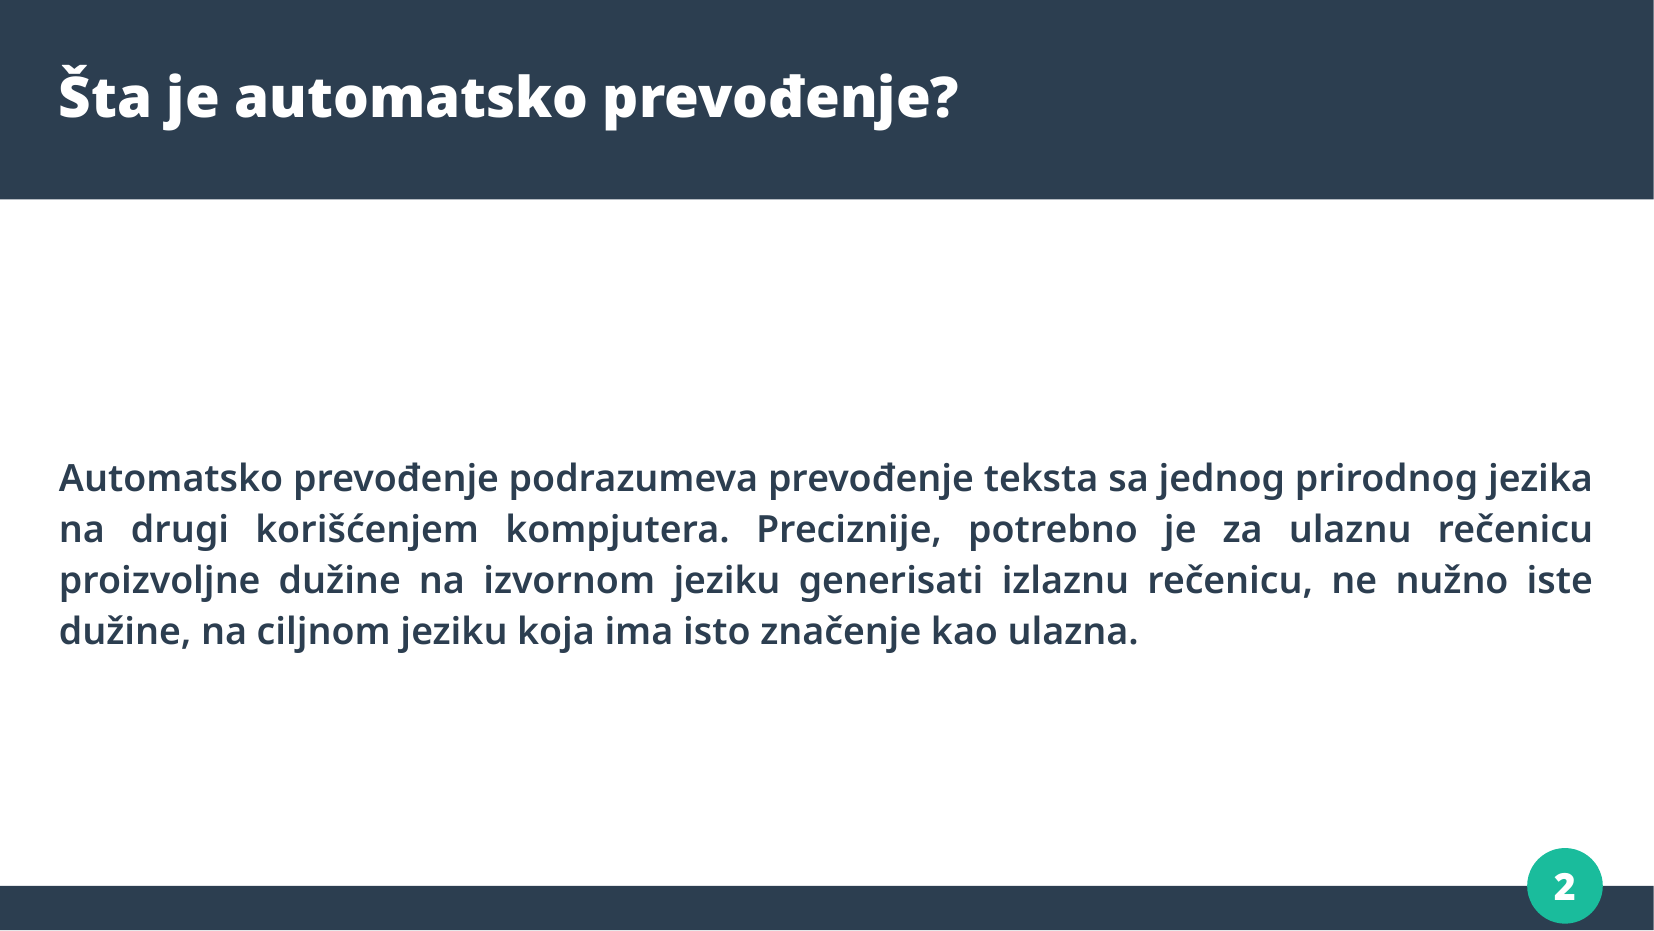

# Šta je automatsko prevođenje?
Automatsko prevođenje podrazumeva prevođenje teksta sa jednog prirodnog jezika na drugi korišćenjem kompjutera. Preciznije, potrebno je za ulaznu rečenicu proizvoljne dužine na izvornom jeziku generisati izlaznu rečenicu, ne nužno iste dužine, na ciljnom jeziku koja ima isto značenje kao ulazna.